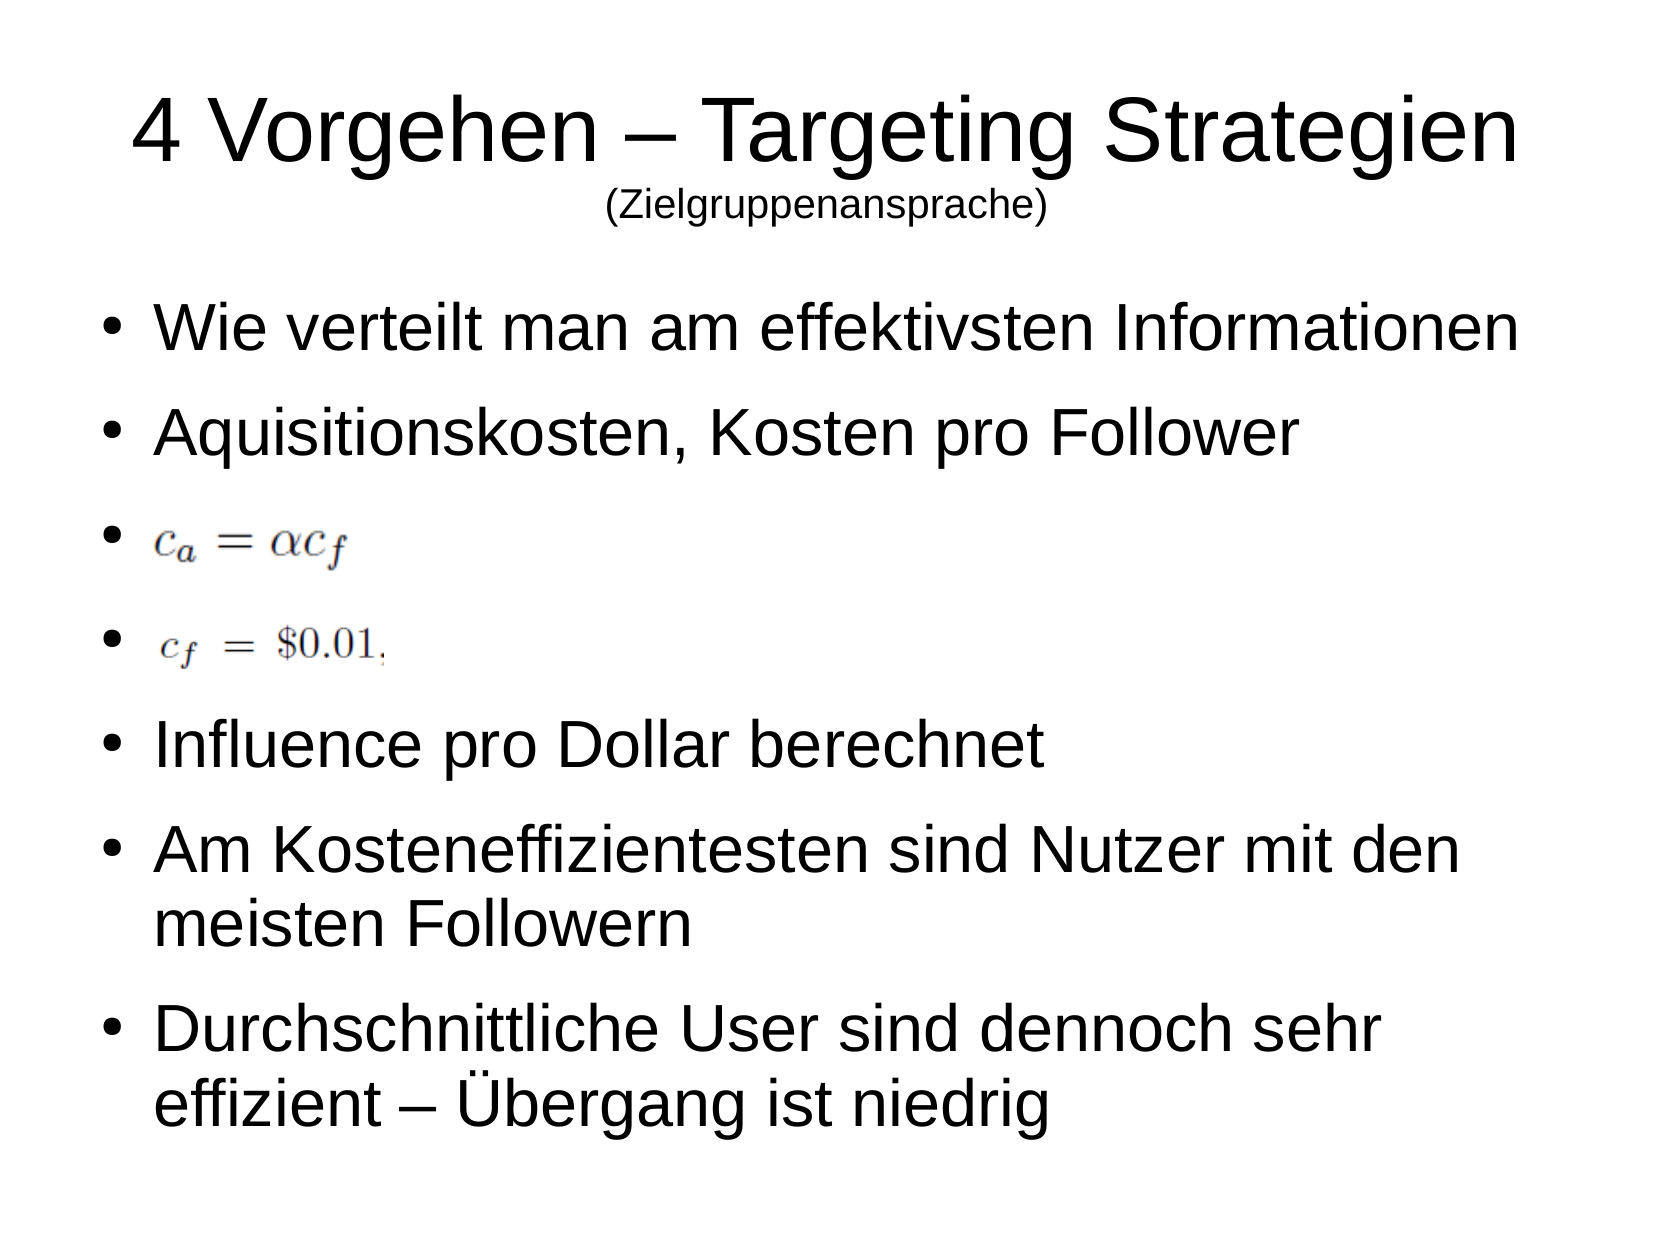

# 4 Vorgehen – Targeting Strategien (Zielgruppenansprache)
Wie verteilt man am effektivsten Informationen
Aquisitionskosten, Kosten pro Follower
Influence pro Dollar berechnet
Am Kosteneffizientesten sind Nutzer mit den meisten Followern
Durchschnittliche User sind dennoch sehr effizient – Übergang ist niedrig